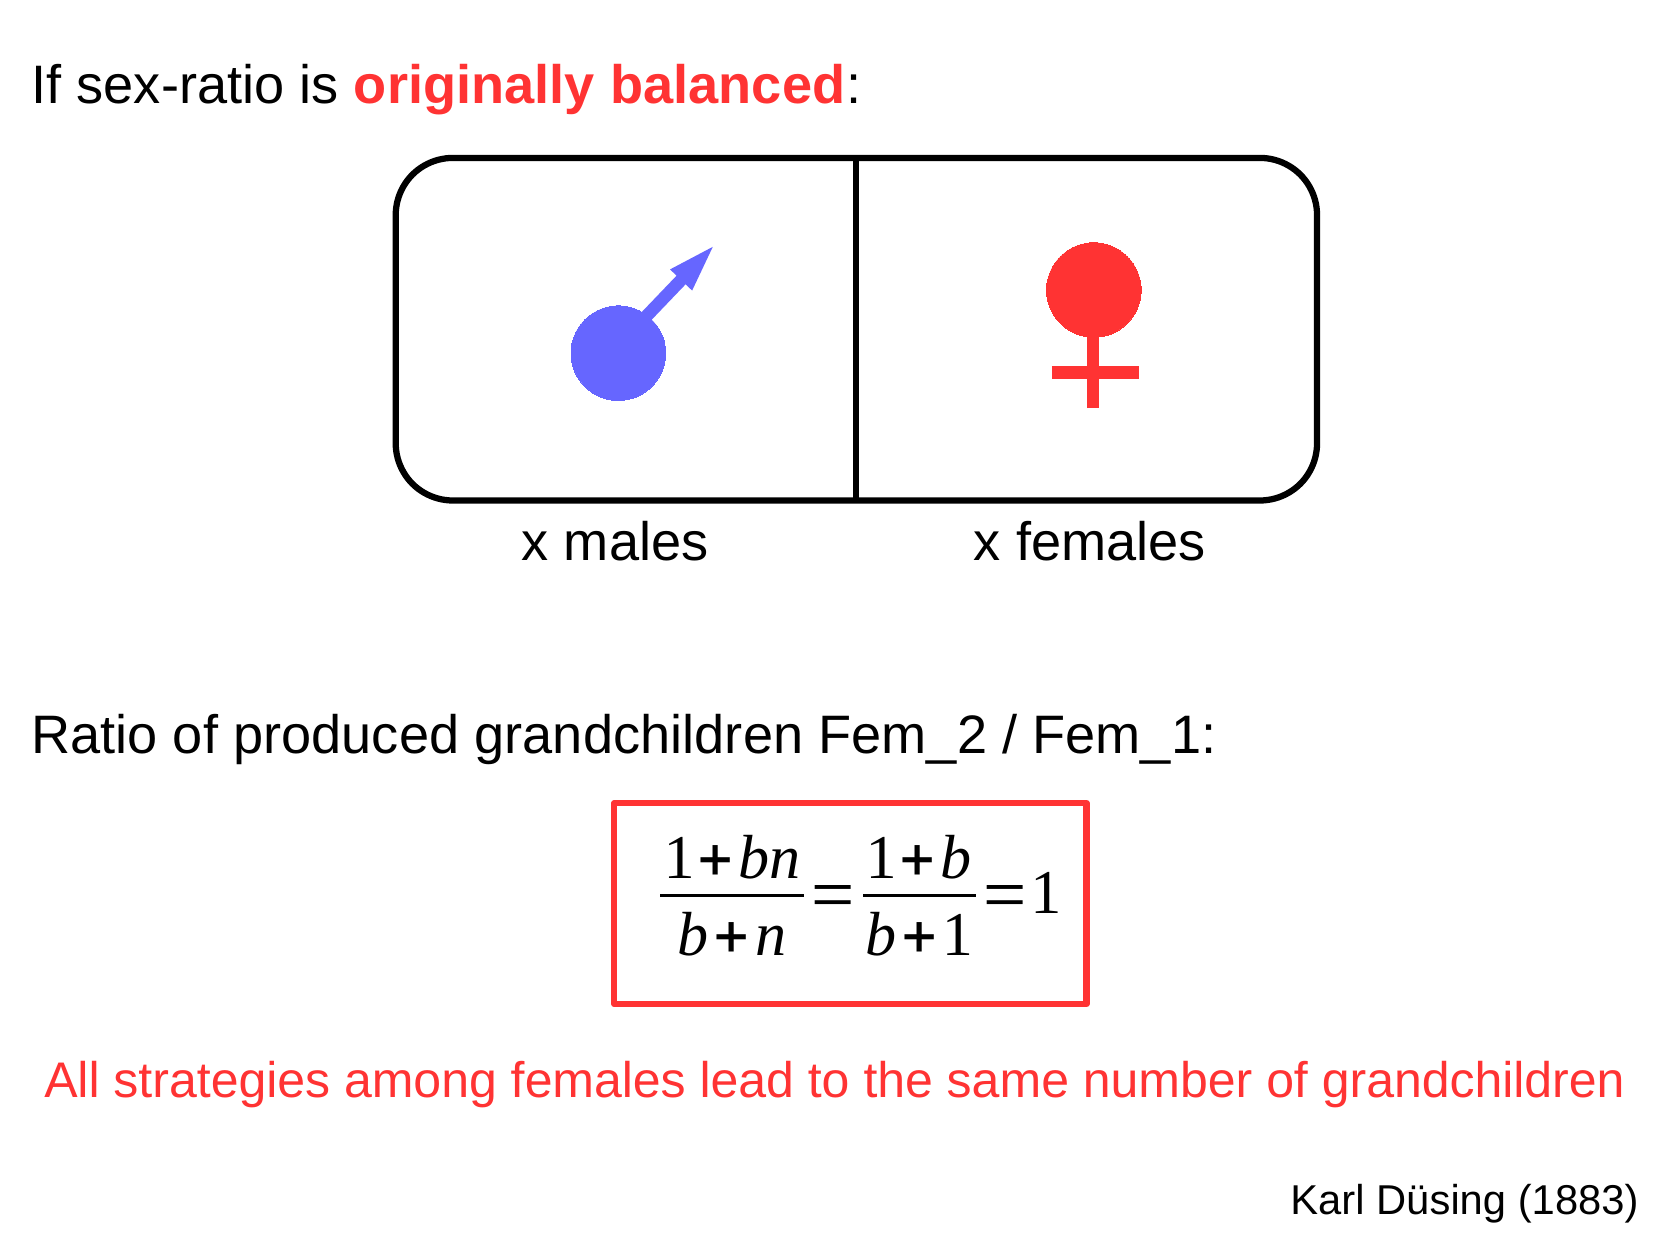

If sex-ratio is originally balanced:
x males
x females
Ratio of produced grandchildren Fem_2 / Fem_1:
All strategies among females lead to the same number of grandchildren
Karl Düsing (1883)